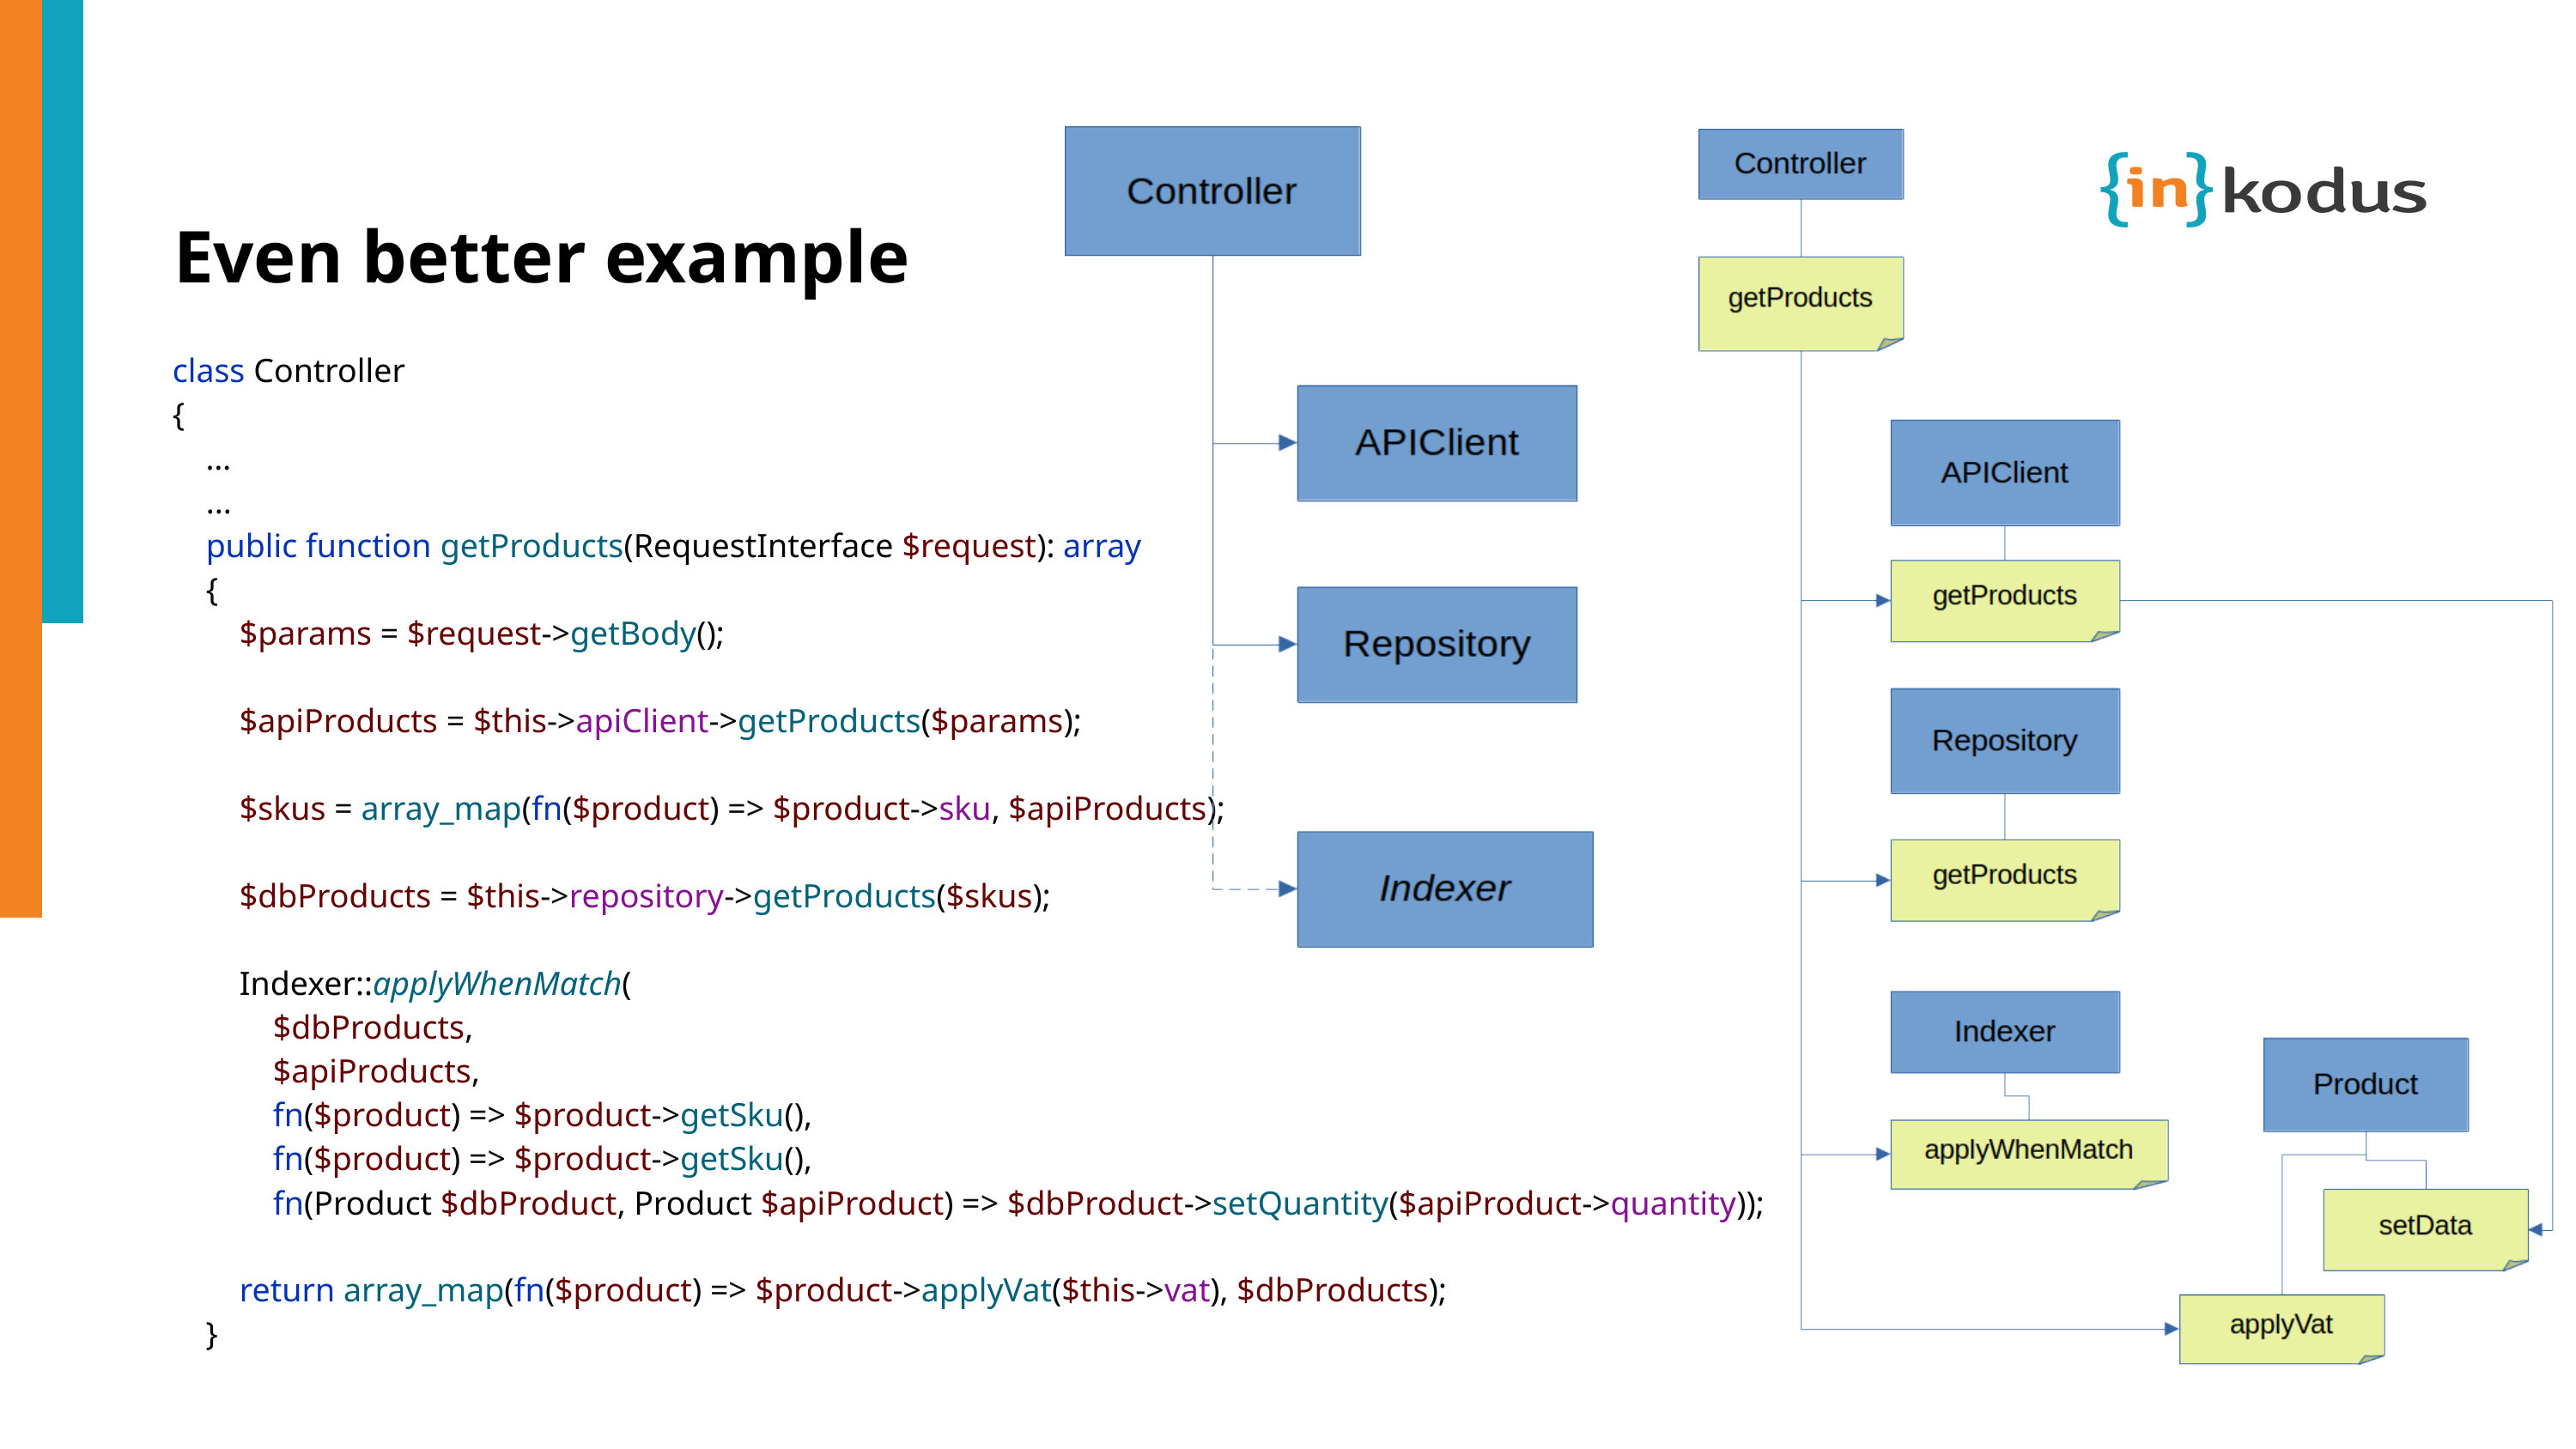

Even better example
class Controller
{
 …
 ...
 public function getProducts(RequestInterface $request): array
 {
 $params = $request->getBody();
 $apiProducts = $this->apiClient->getProducts($params);
 $skus = array_map(fn($product) => $product->sku, $apiProducts);
 $dbProducts = $this->repository->getProducts($skus);
 Indexer::applyWhenMatch(
 $dbProducts,
 $apiProducts,
 fn($product) => $product->getSku(),
 fn($product) => $product->getSku(),
 fn(Product $dbProduct, Product $apiProduct) => $dbProduct->setQuantity($apiProduct->quantity));
 return array_map(fn($product) => $product->applyVat($this->vat), $dbProducts);
 }